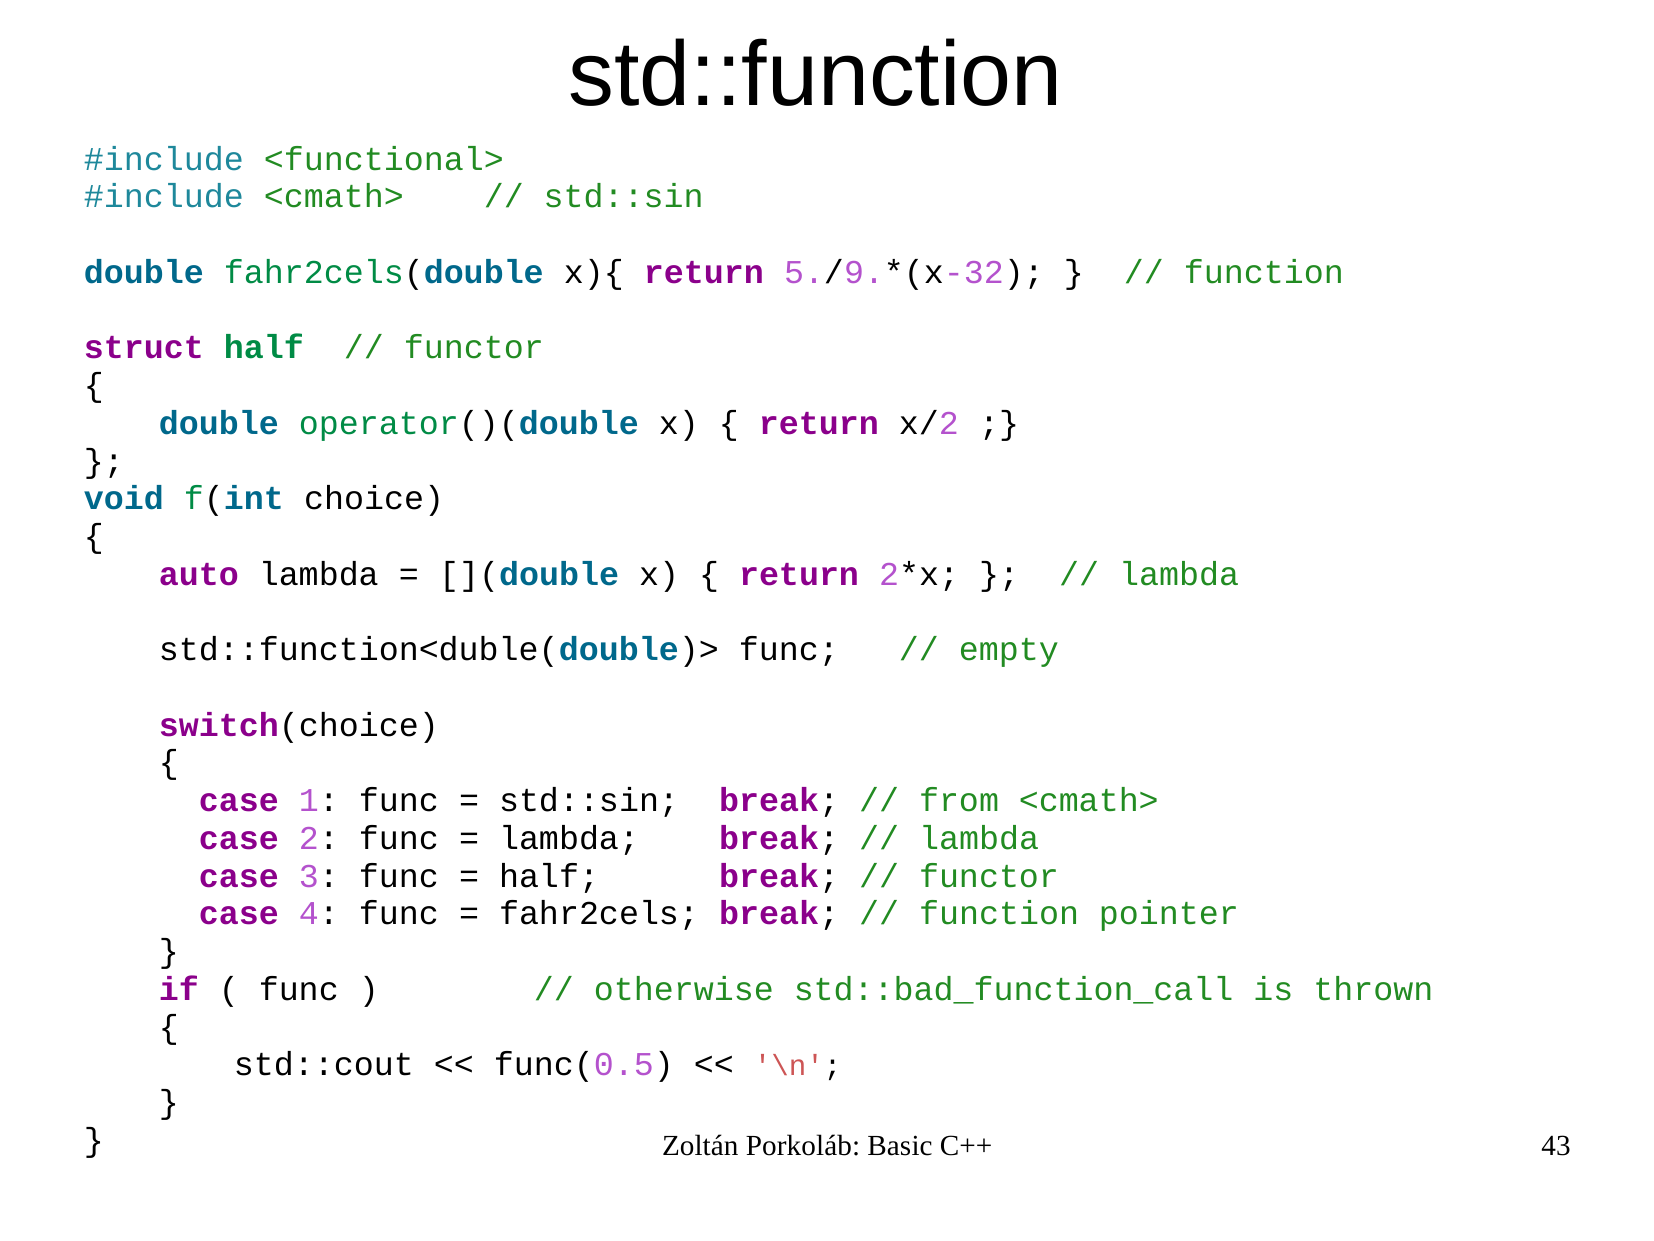

# std::function
#include <functional>
#include <cmath> // std::sin
double fahr2cels(double x){ return 5./9.*(x-32); } // function
struct half // functor
{
	double operator()(double x) { return x/2 ;}
};
void f(int choice)
{
	auto lambda = [](double x) { return 2*x; }; // lambda
	std::function<duble(double)> func; // empty
	switch(choice)
	{
	 case 1: func = std::sin; break; // from <cmath>
	 case 2: func = lambda; break; // lambda
	 case 3: func = half; break; // functor
	 case 4: func = fahr2cels; break; // function pointer
	}
	if ( func )			// otherwise std::bad_function_call is thrown
	{
		std::cout << func(0.5) << '\n';
	}
}
Zoltán Porkoláb: Basic C++
43